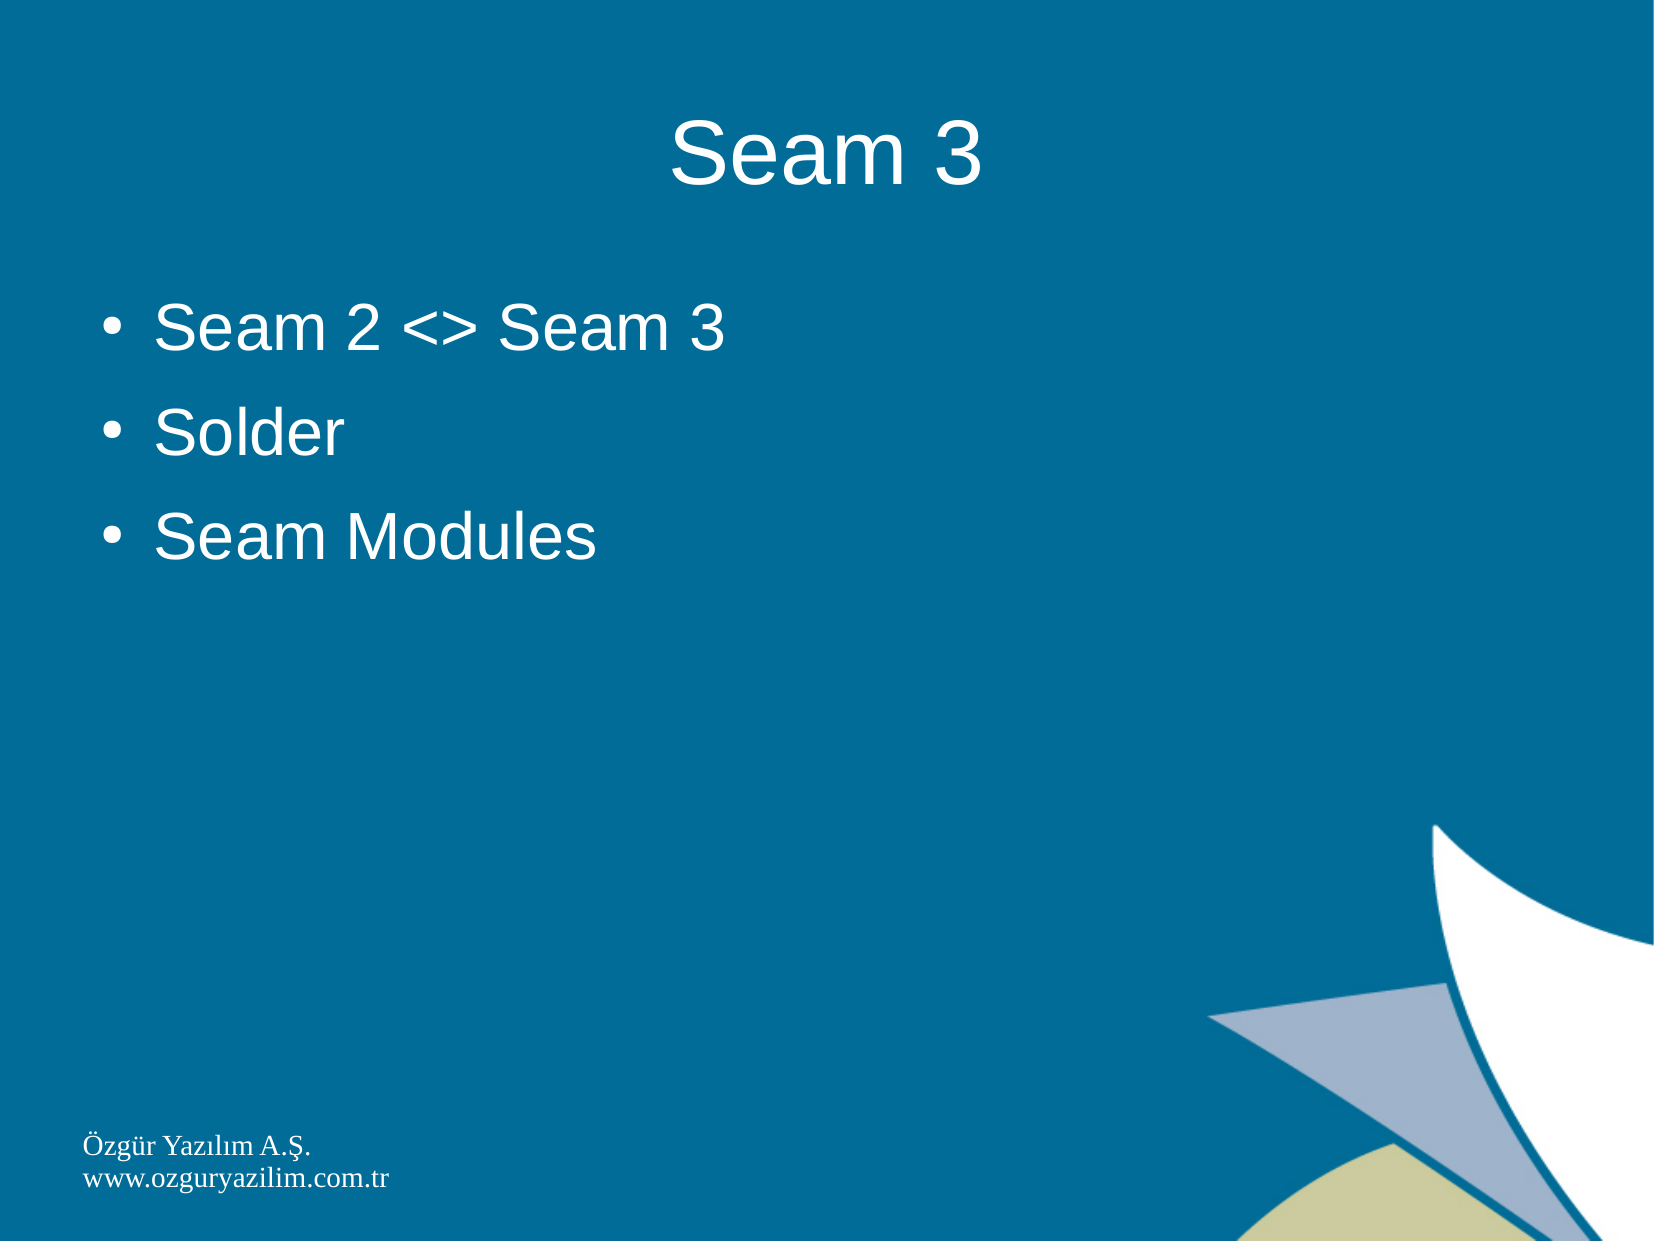

# Seam 3
Seam 2 <> Seam 3
Solder
Seam Modules